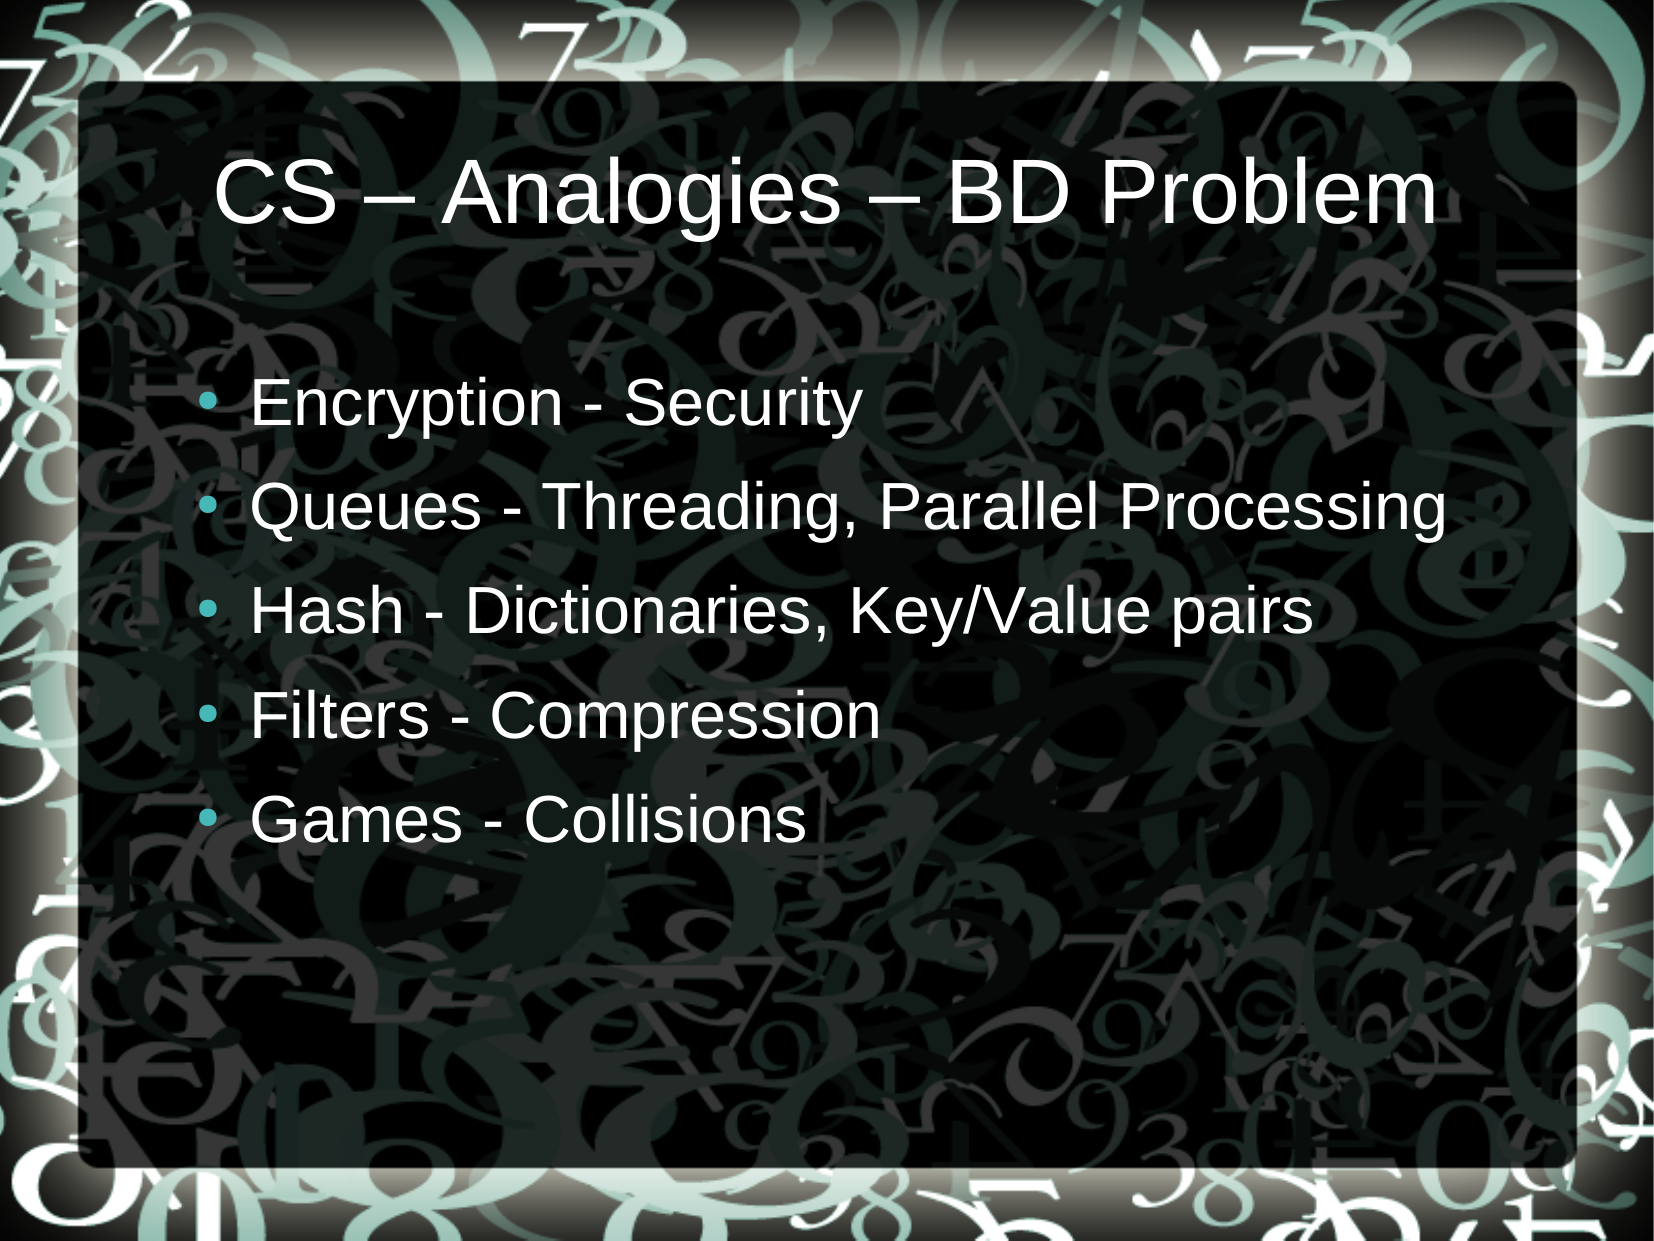

# CS – Analogies – BD Problem
Encryption - Security
Queues - Threading, Parallel Processing
Hash - Dictionaries, Key/Value pairs
Filters - Compression
Games - Collisions